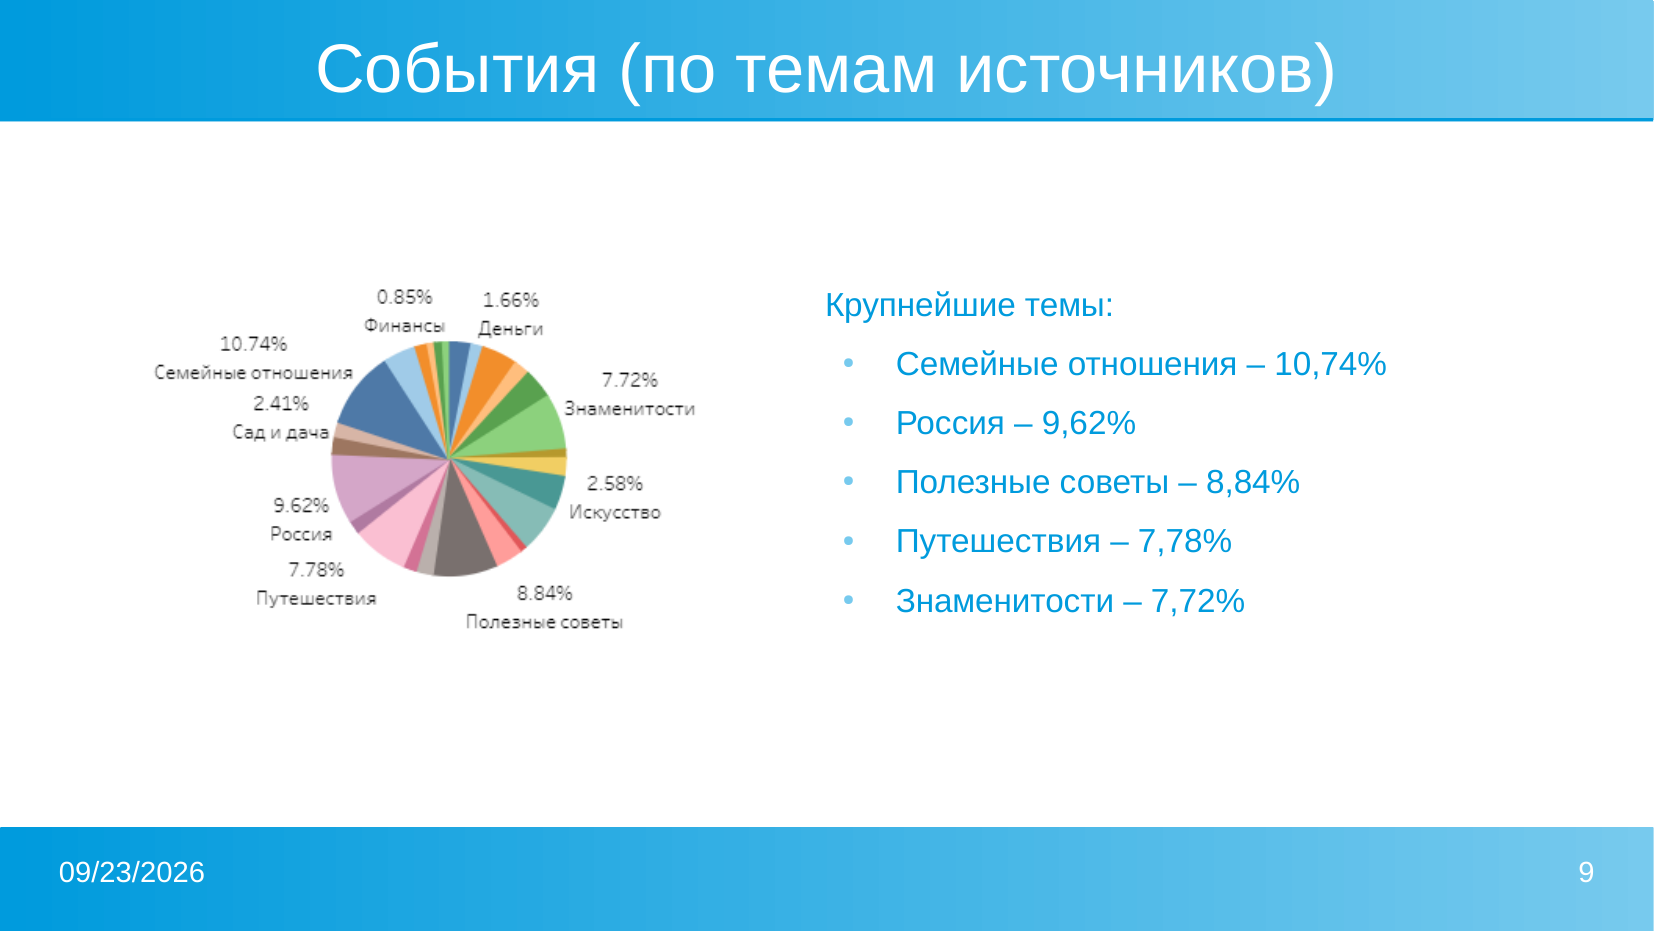

# События (по темам источников)
Крупнейшие темы:
Семейные отношения – 10,74%
Россия – 9,62%
Полезные советы – 8,84%
Путешествия – 7,78%
Знаменитости – 7,72%
9